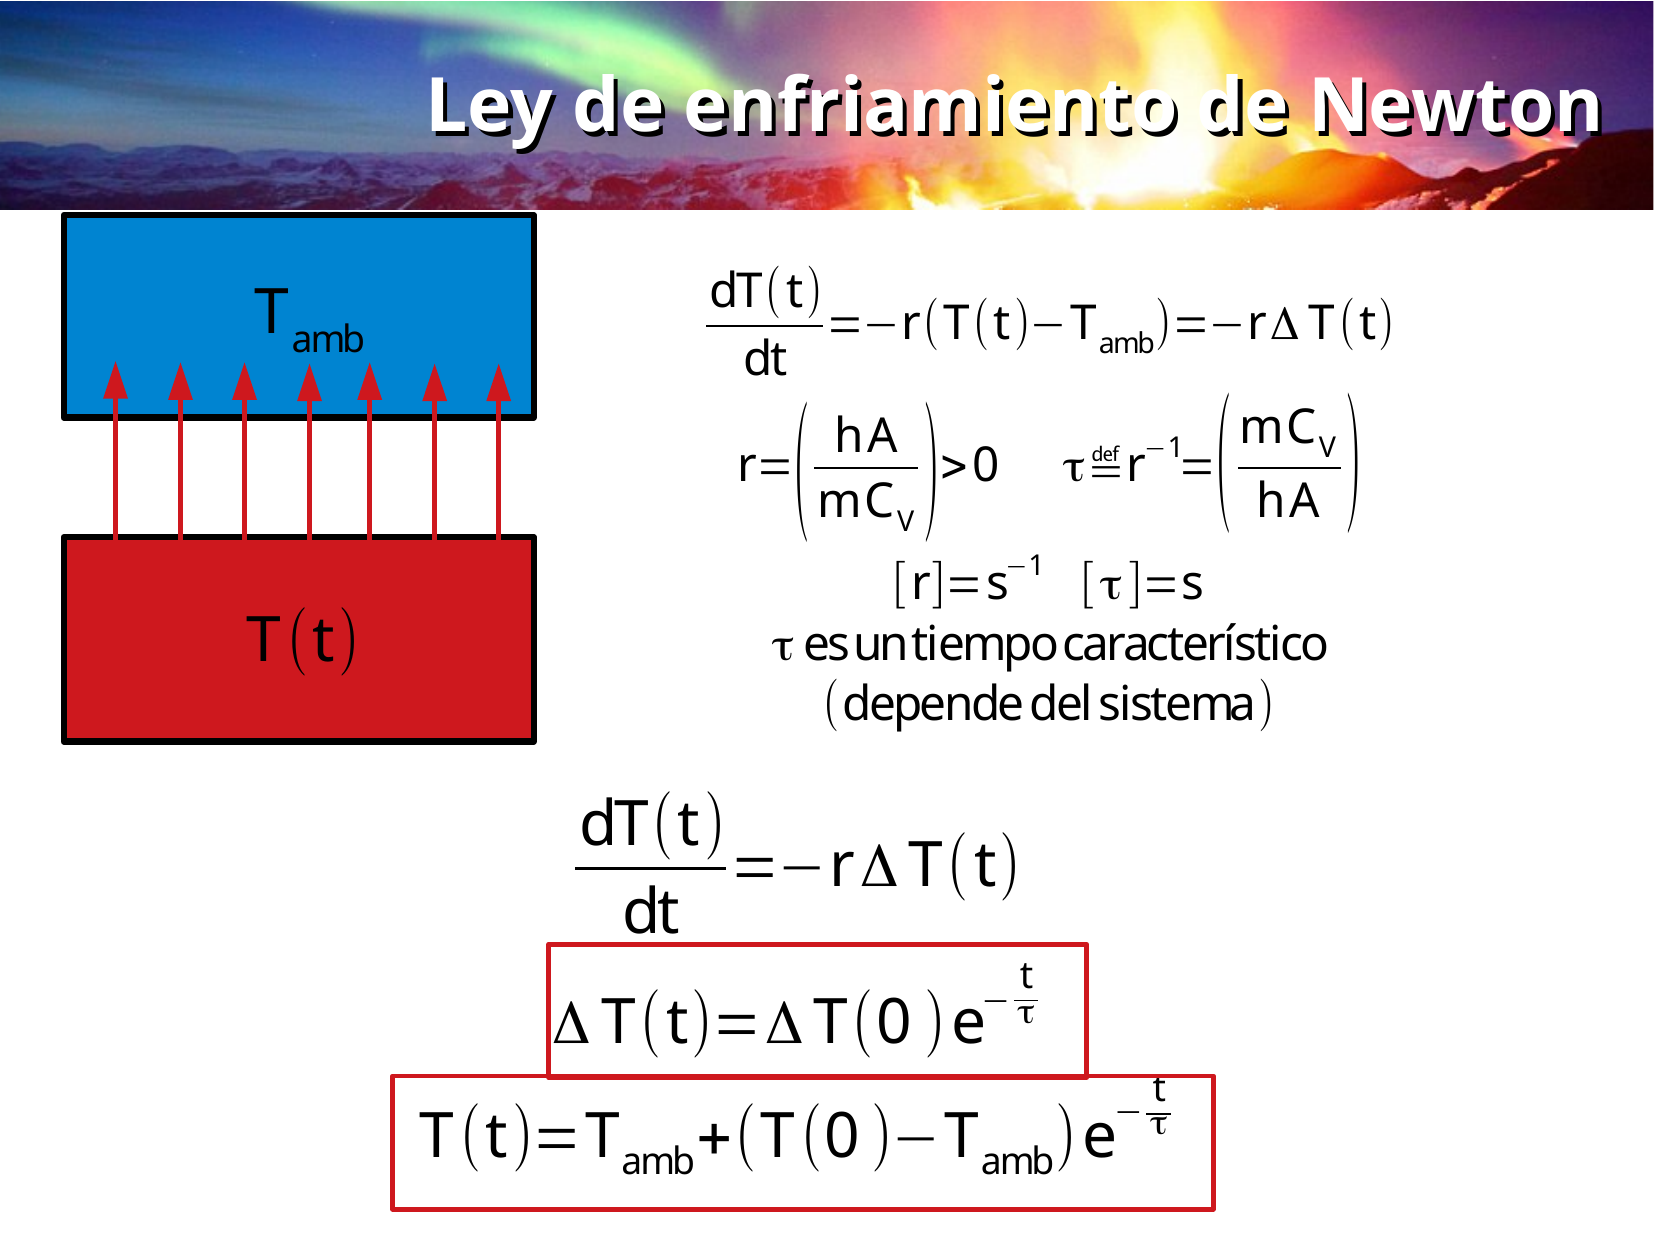

# Ley de enfriamiento de Newton
FÍSICA III B
18